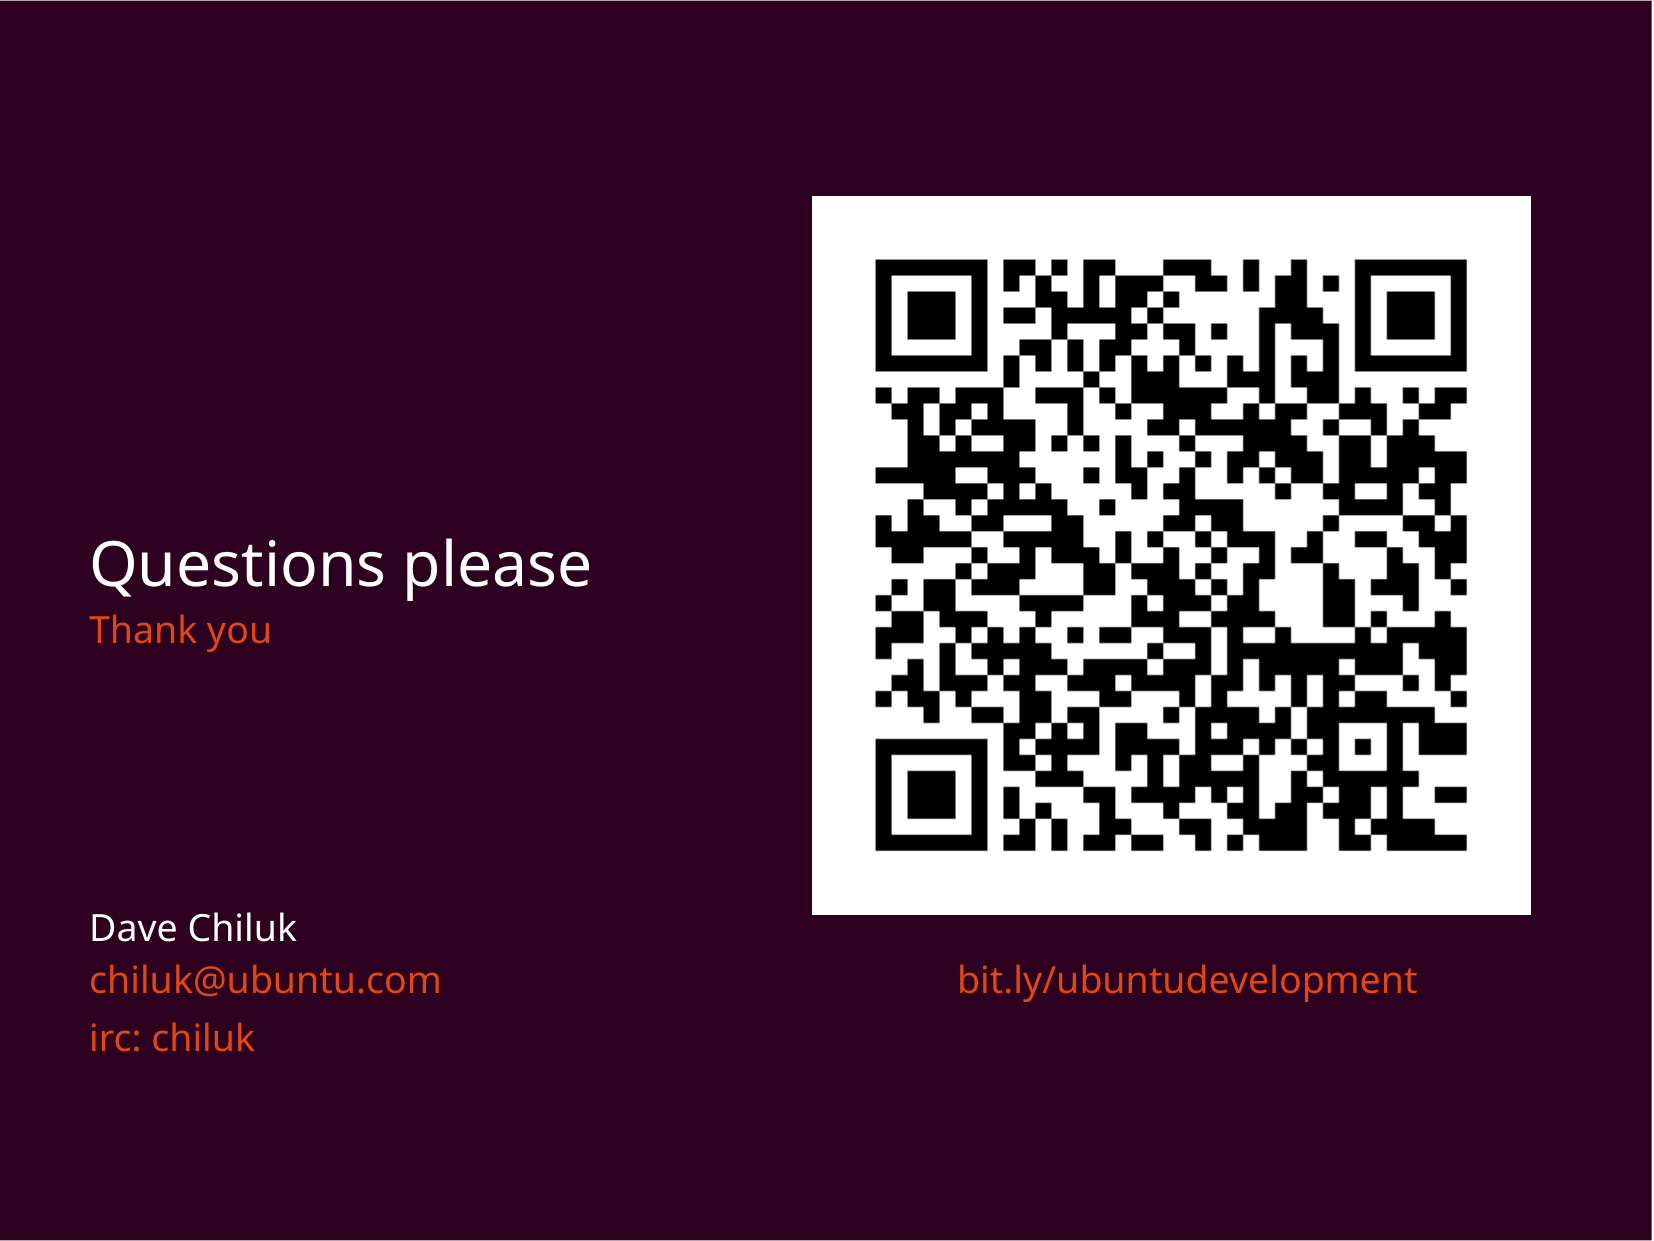

Questions please
Thank you
Dave Chiluk
chiluk@ubuntu.com bit.ly/ubuntudevelopment
irc: chiluk